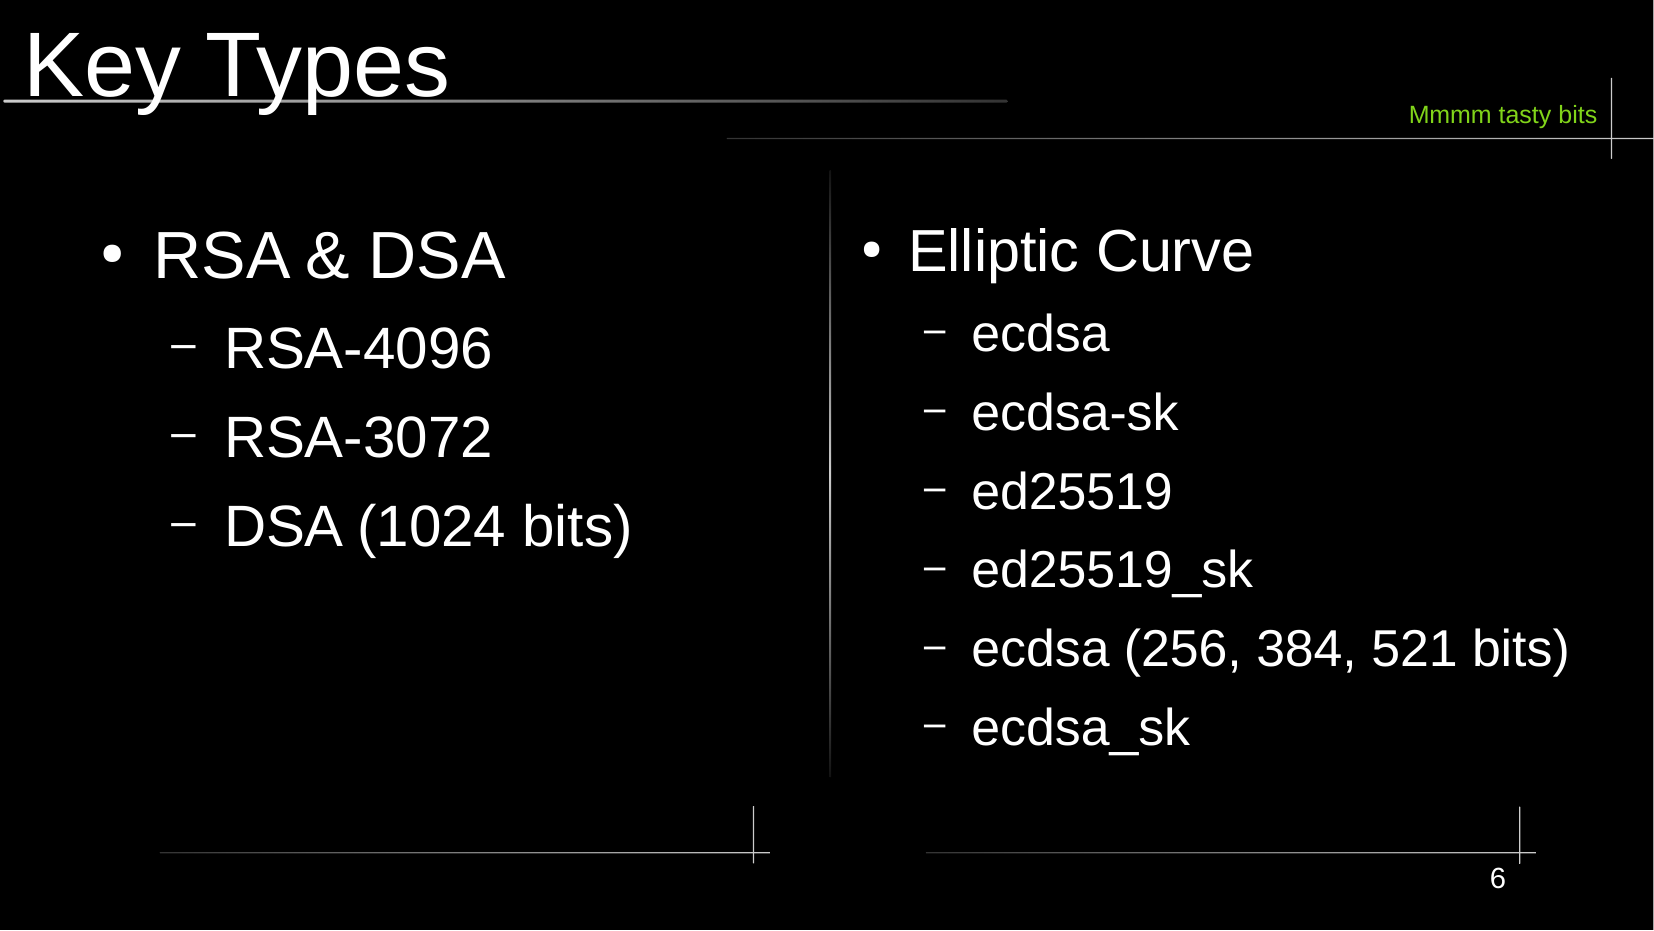

# Key Types
Mmmm tasty bits
RSA & DSA
RSA-4096
RSA-3072
DSA (1024 bits)
Elliptic Curve
ecdsa
ecdsa-sk
ed25519
ed25519_sk
ecdsa (256, 384, 521 bits)
ecdsa_sk
6